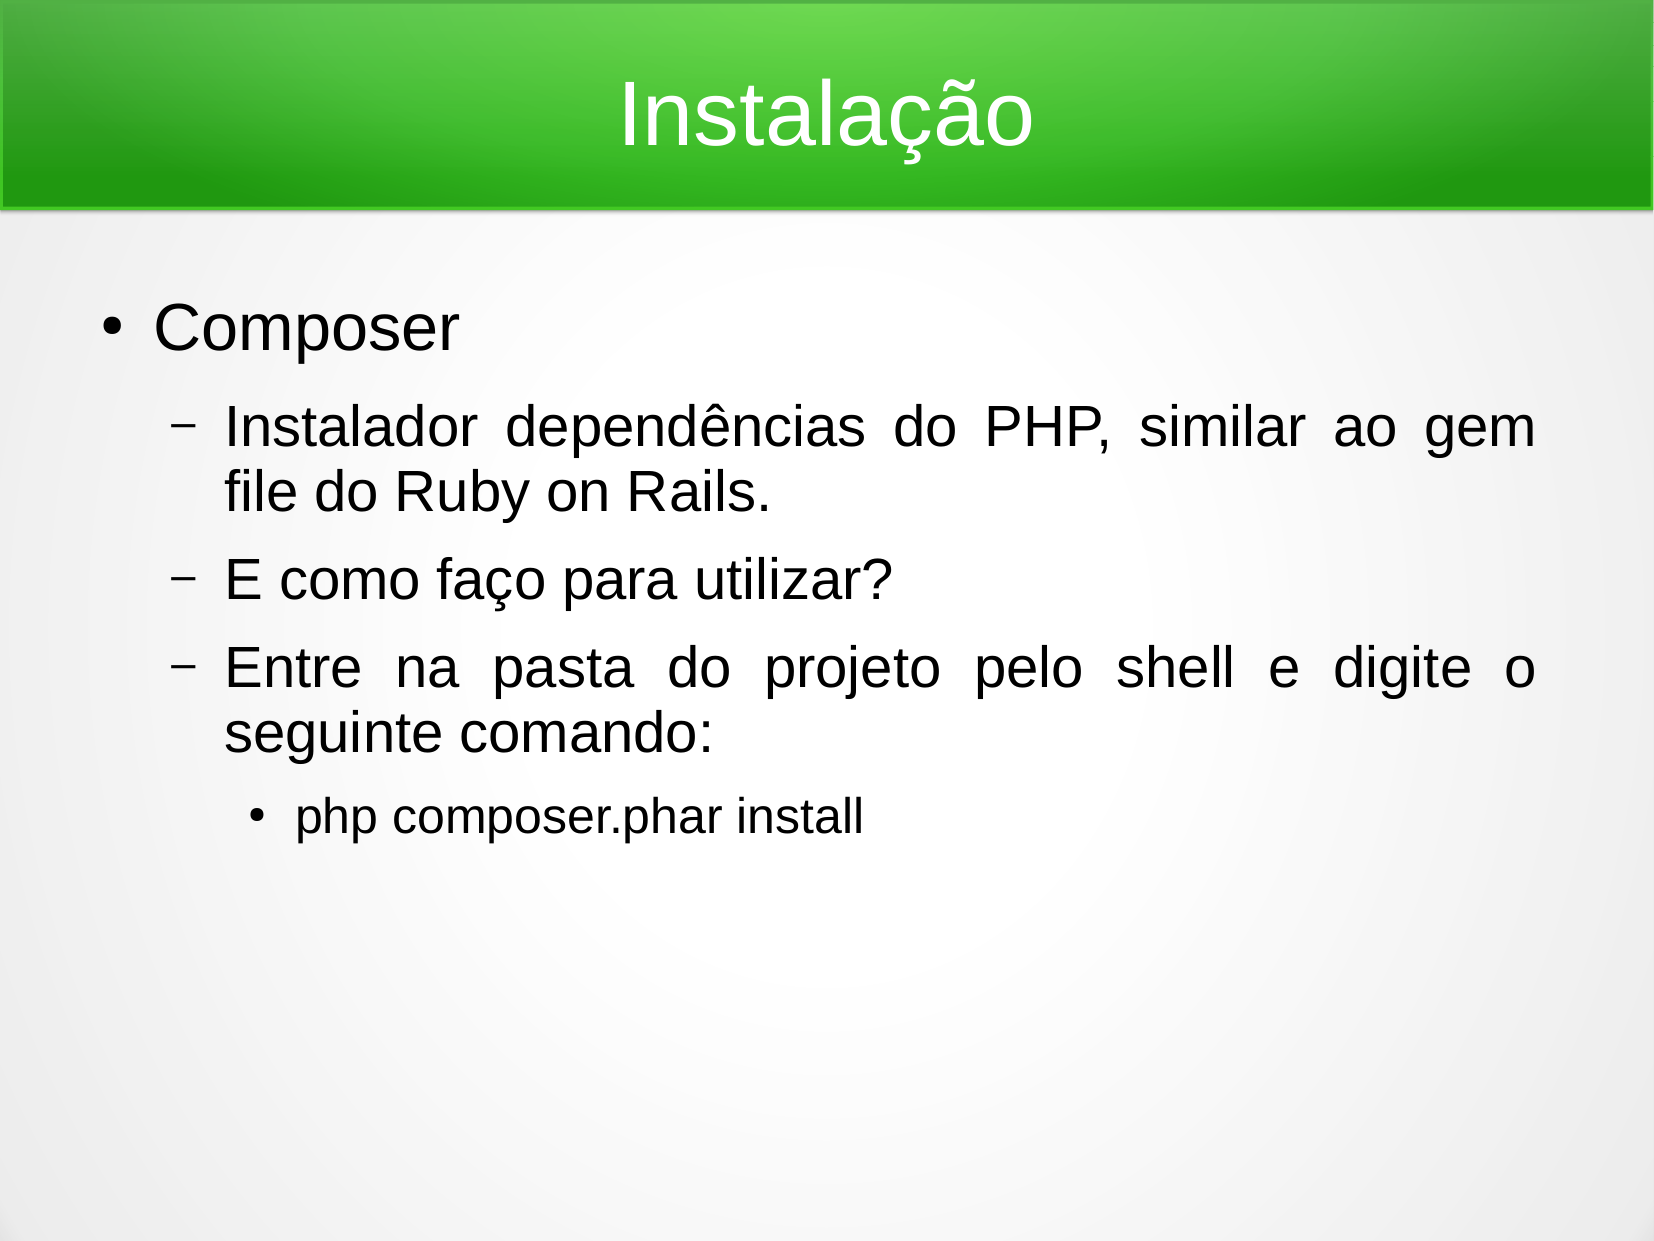

# Instalação
Composer
Instalador dependências do PHP, similar ao gem file do Ruby on Rails.
E como faço para utilizar?
Entre na pasta do projeto pelo shell e digite o seguinte comando:
php composer.phar install